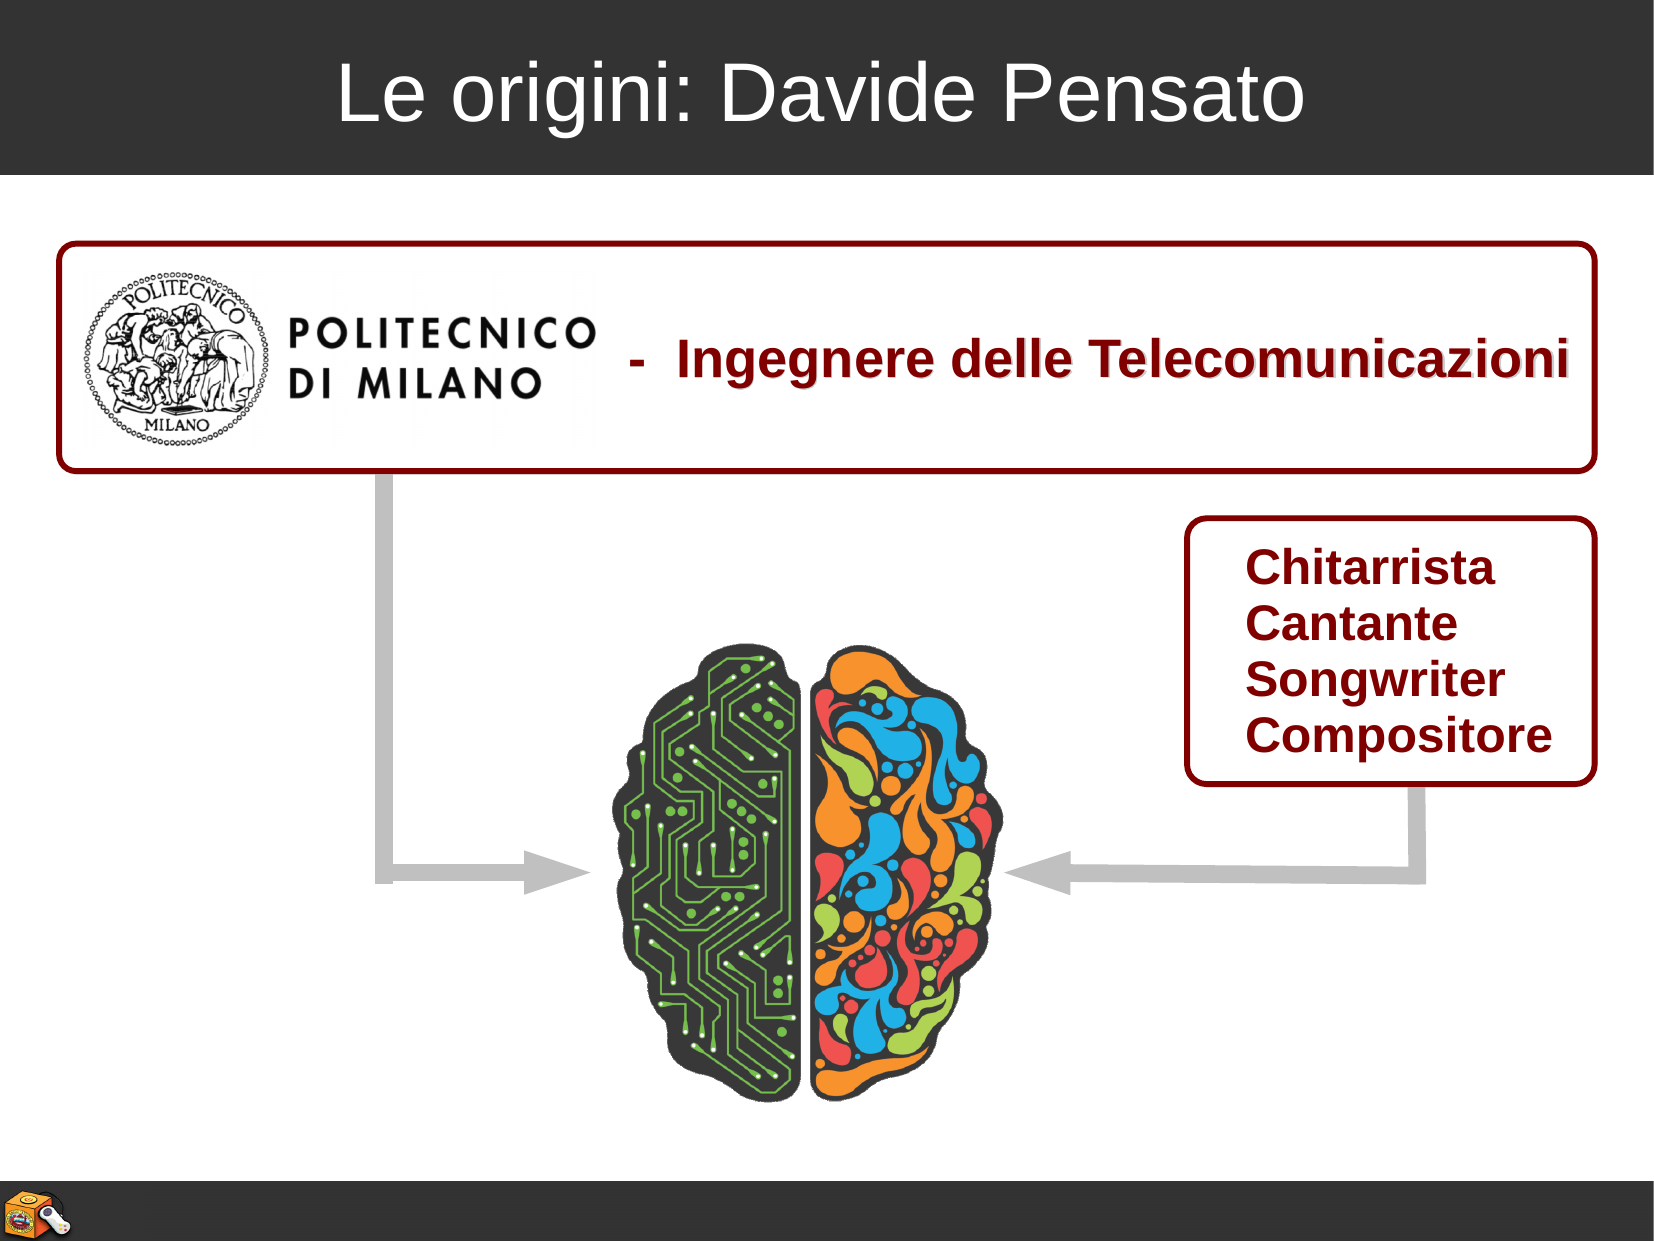

# Le origini: Davide Pensato
- Ingegnere delle Telecomunicazioni
Chitarrista
Cantante
Songwriter
Compositore